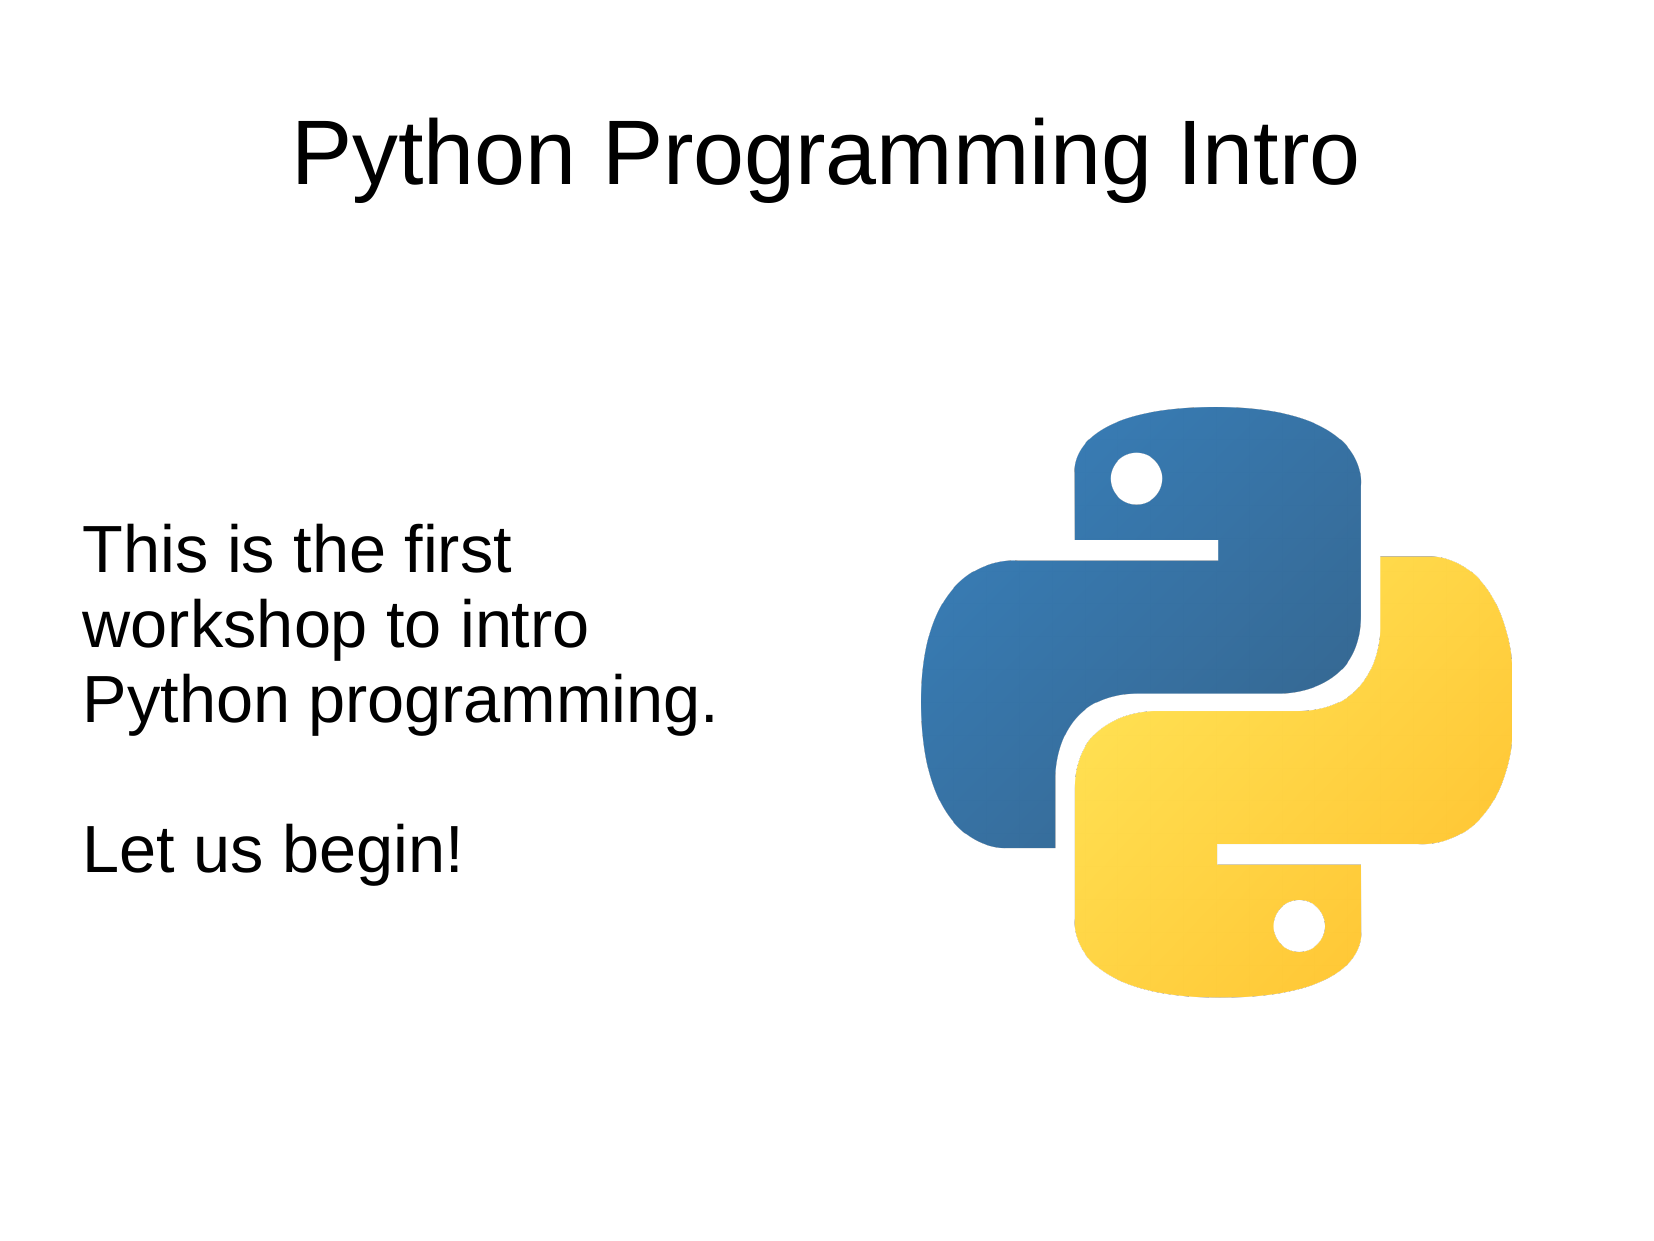

# Python Programming Intro
This is the first
workshop to intro
Python programming.
Let us begin!